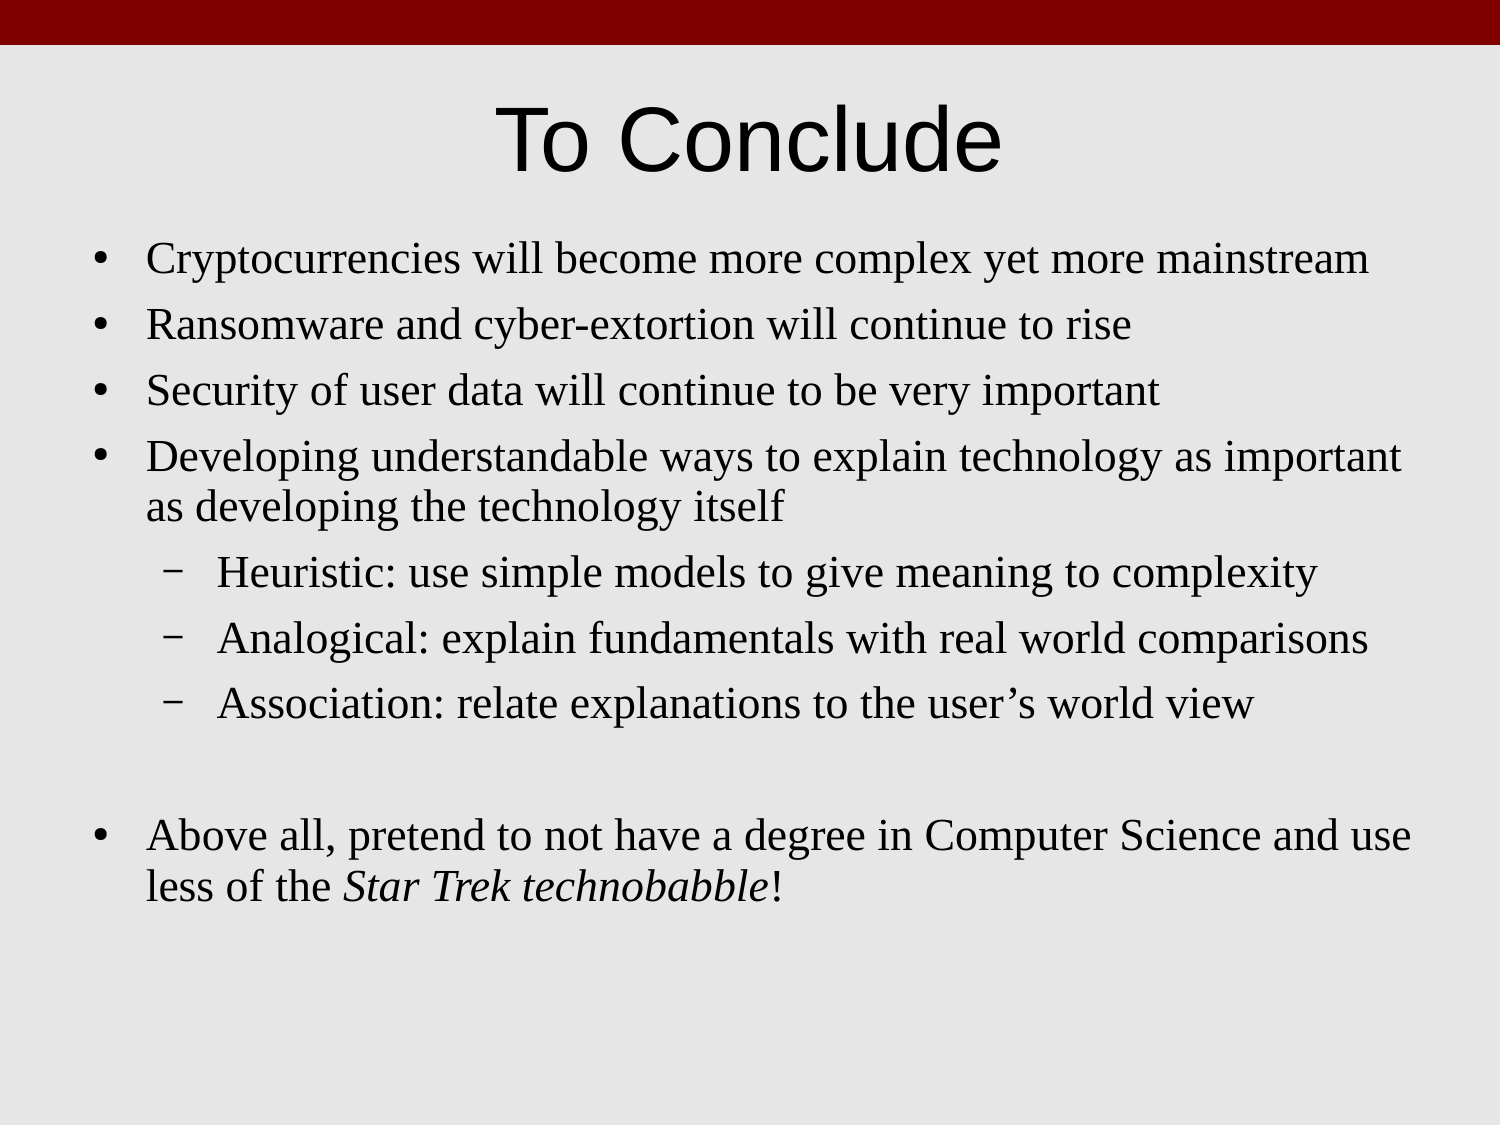

# To Conclude
Cryptocurrencies will become more complex yet more mainstream
Ransomware and cyber-extortion will continue to rise
Security of user data will continue to be very important
Developing understandable ways to explain technology as important as developing the technology itself
Heuristic: use simple models to give meaning to complexity
Analogical: explain fundamentals with real world comparisons
Association: relate explanations to the user’s world view
Above all, pretend to not have a degree in Computer Science and use less of the Star Trek technobabble!